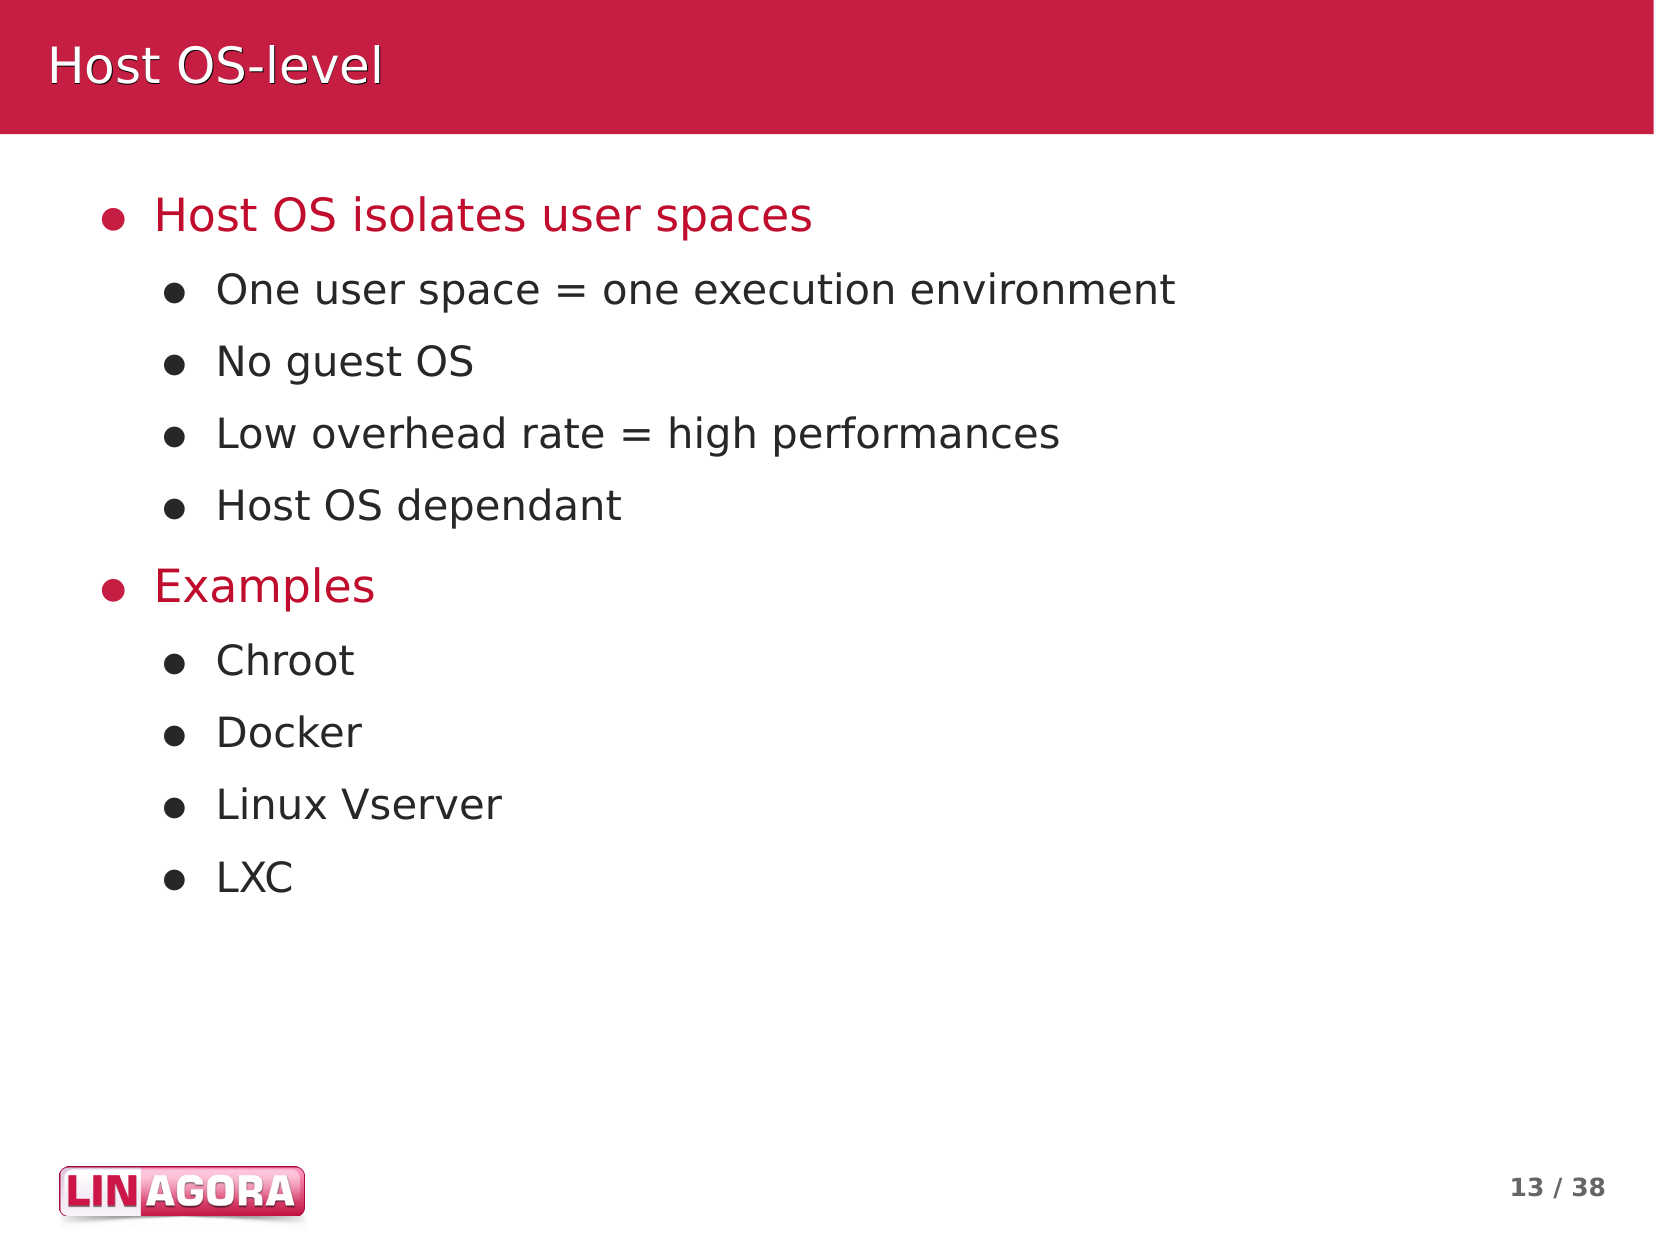

# Host OS-level
Host OS isolates user spaces
One user space = one execution environment
No guest OS
Low overhead rate = high performances
Host OS dependant
Examples
Chroot
Docker
Linux Vserver
LXC